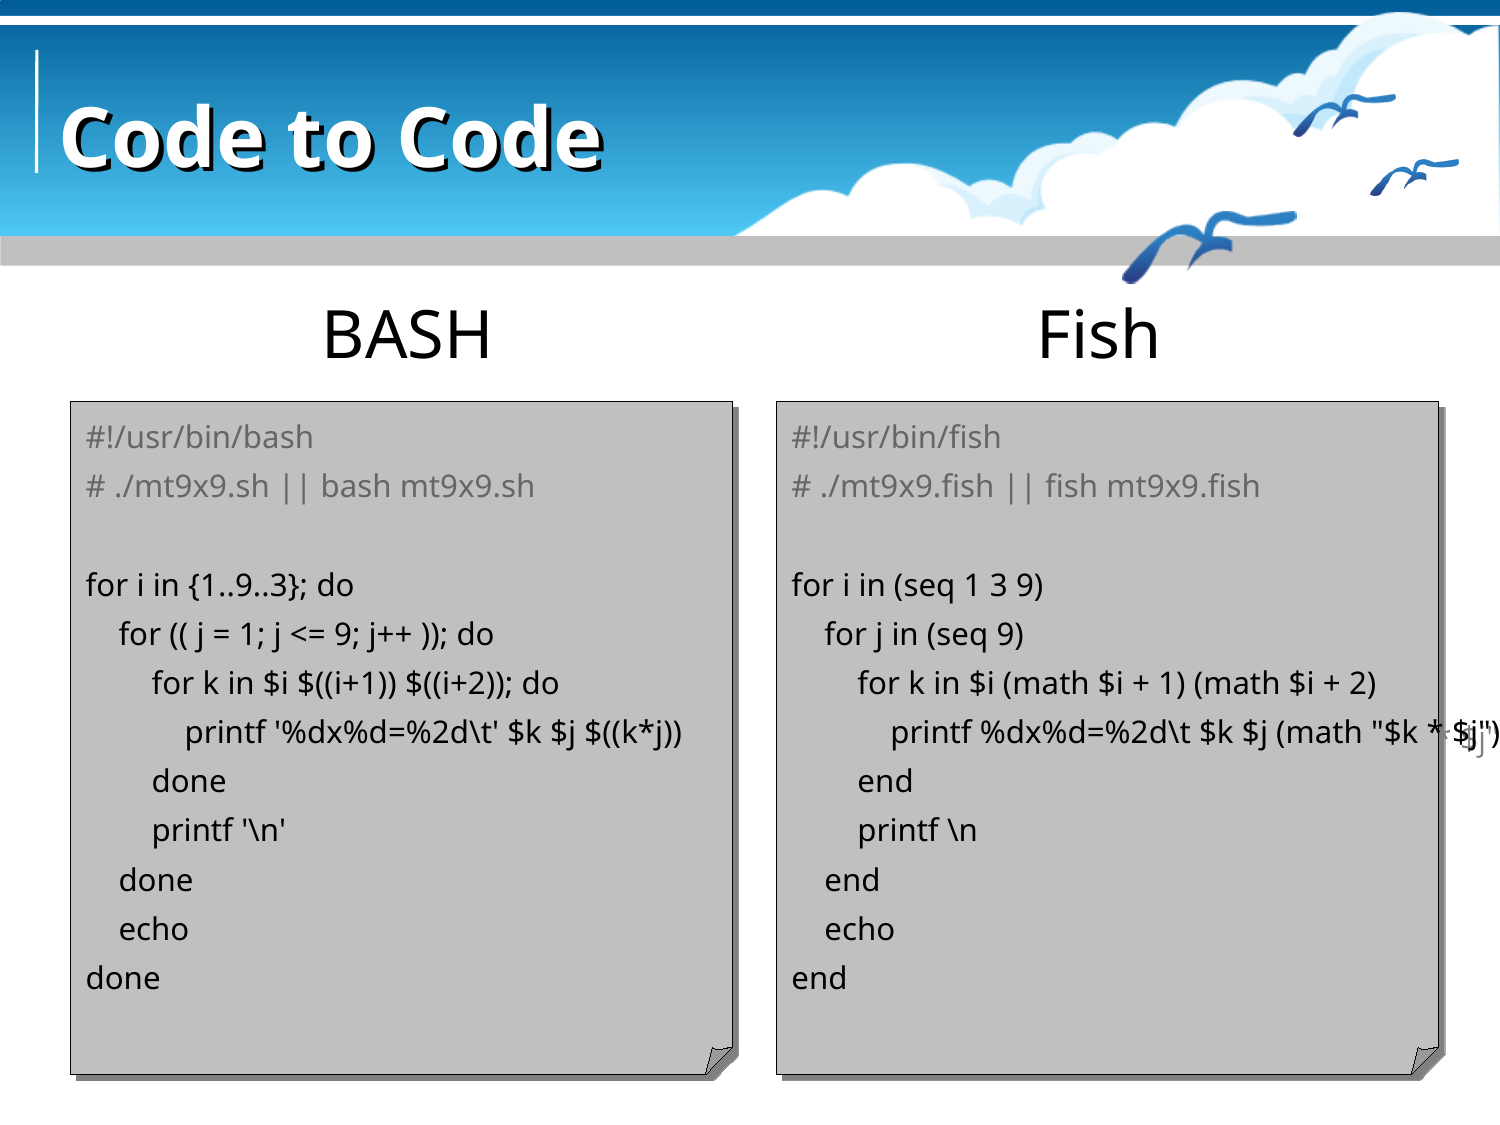

# Code to Code
BASH
Fish
#!/usr/bin/bash
# ./mt9x9.sh || bash mt9x9.sh
for i in {1..9..3}; do
 for (( j = 1; j <= 9; j++ )); do
 for k in $i $((i+1)) $((i+2)); do
 printf '%dx%d=%2d\t' $k $j $((k*j))
 done
 printf '\n'
 done
 echo
done
#!/usr/bin/fish
# ./mt9x9.fish || fish mt9x9.fish
for i in (seq 1 3 9)
 for j in (seq 9)
 for k in $i (math $i + 1) (math $i + 2)
 printf %dx%d=%2d\t $k $j (math "$k * $j")
 end
 printf \n
 end
 echo
end